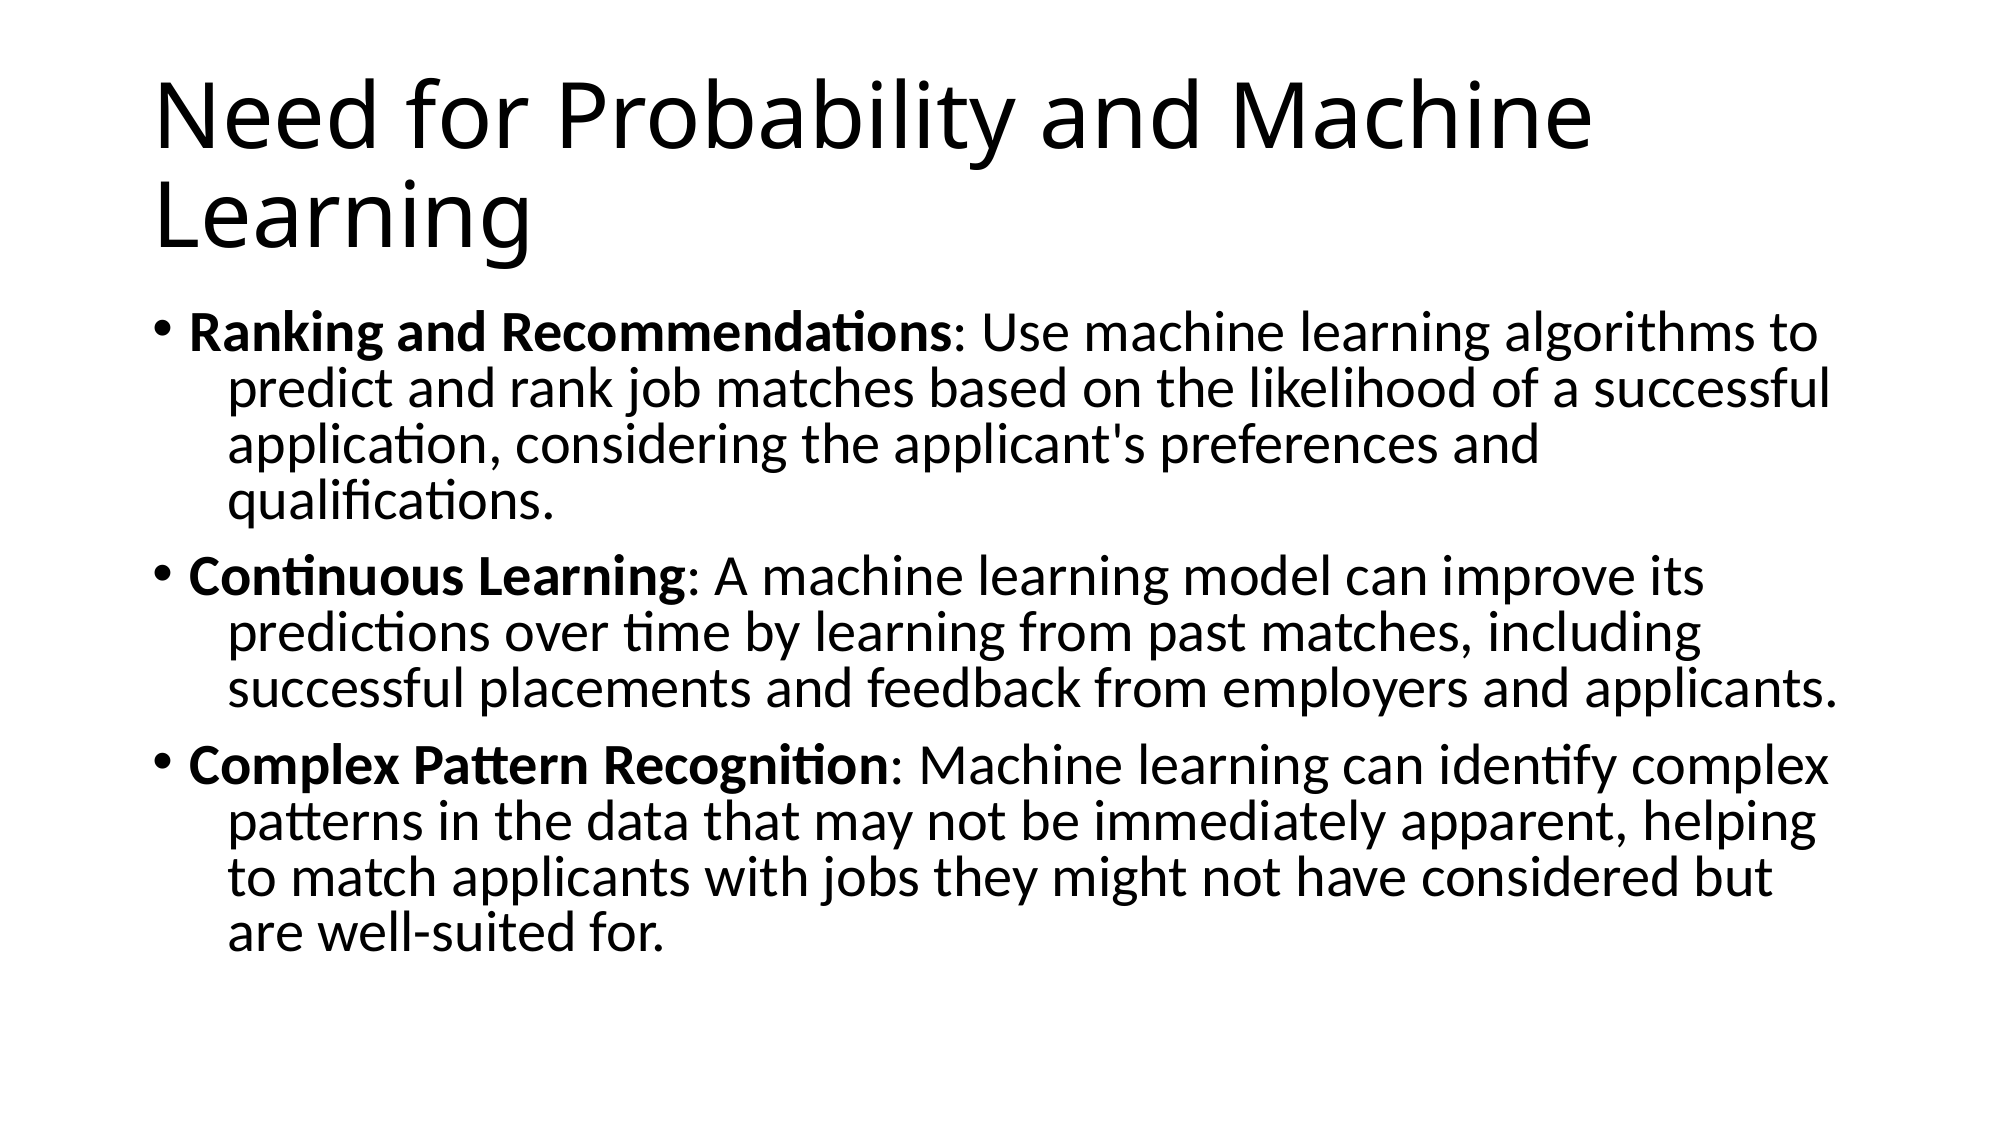

# Need for Probability and Machine Learning
Ranking and Recommendations: Use machine learning algorithms to predict and rank job matches based on the likelihood of a successful application, considering the applicant's preferences and qualifications.
Continuous Learning: A machine learning model can improve its predictions over time by learning from past matches, including successful placements and feedback from employers and applicants.
Complex Pattern Recognition: Machine learning can identify complex patterns in the data that may not be immediately apparent, helping to match applicants with jobs they might not have considered but are well-suited for.